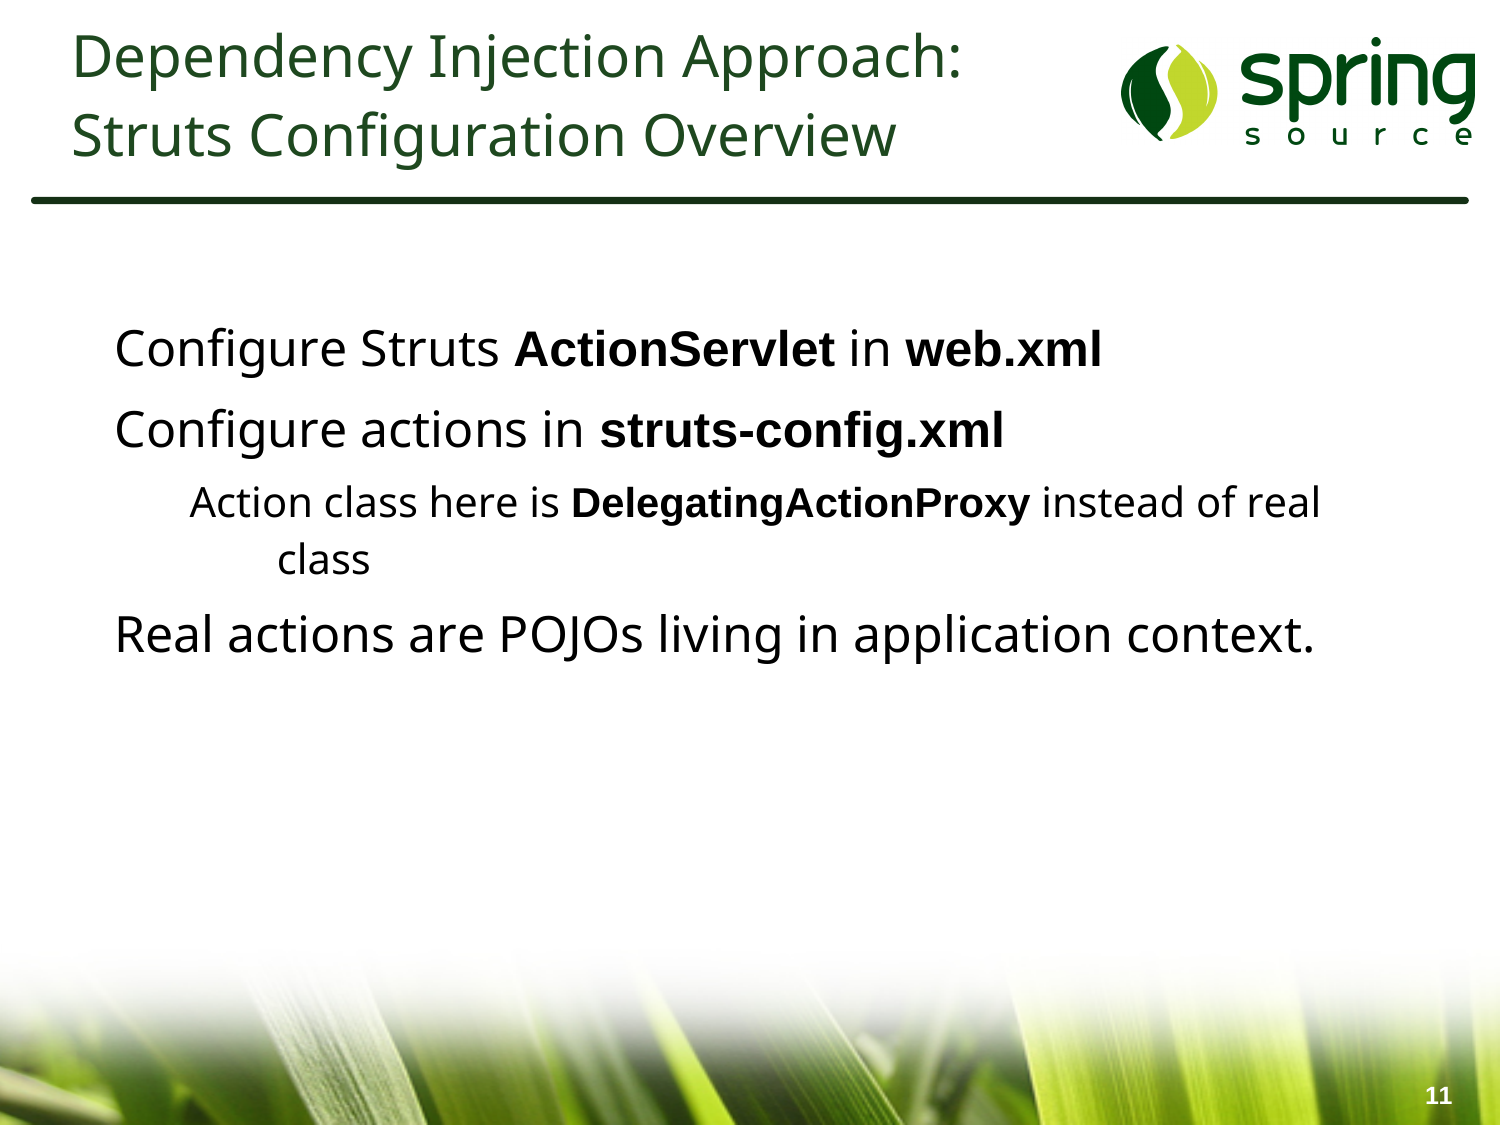

# Dependency Injection Approach: Struts Configuration Overview
Configure Struts ActionServlet in web.xml
Configure actions in struts-config.xml
Action class here is DelegatingActionProxy instead of real class
Real actions are POJOs living in application context.